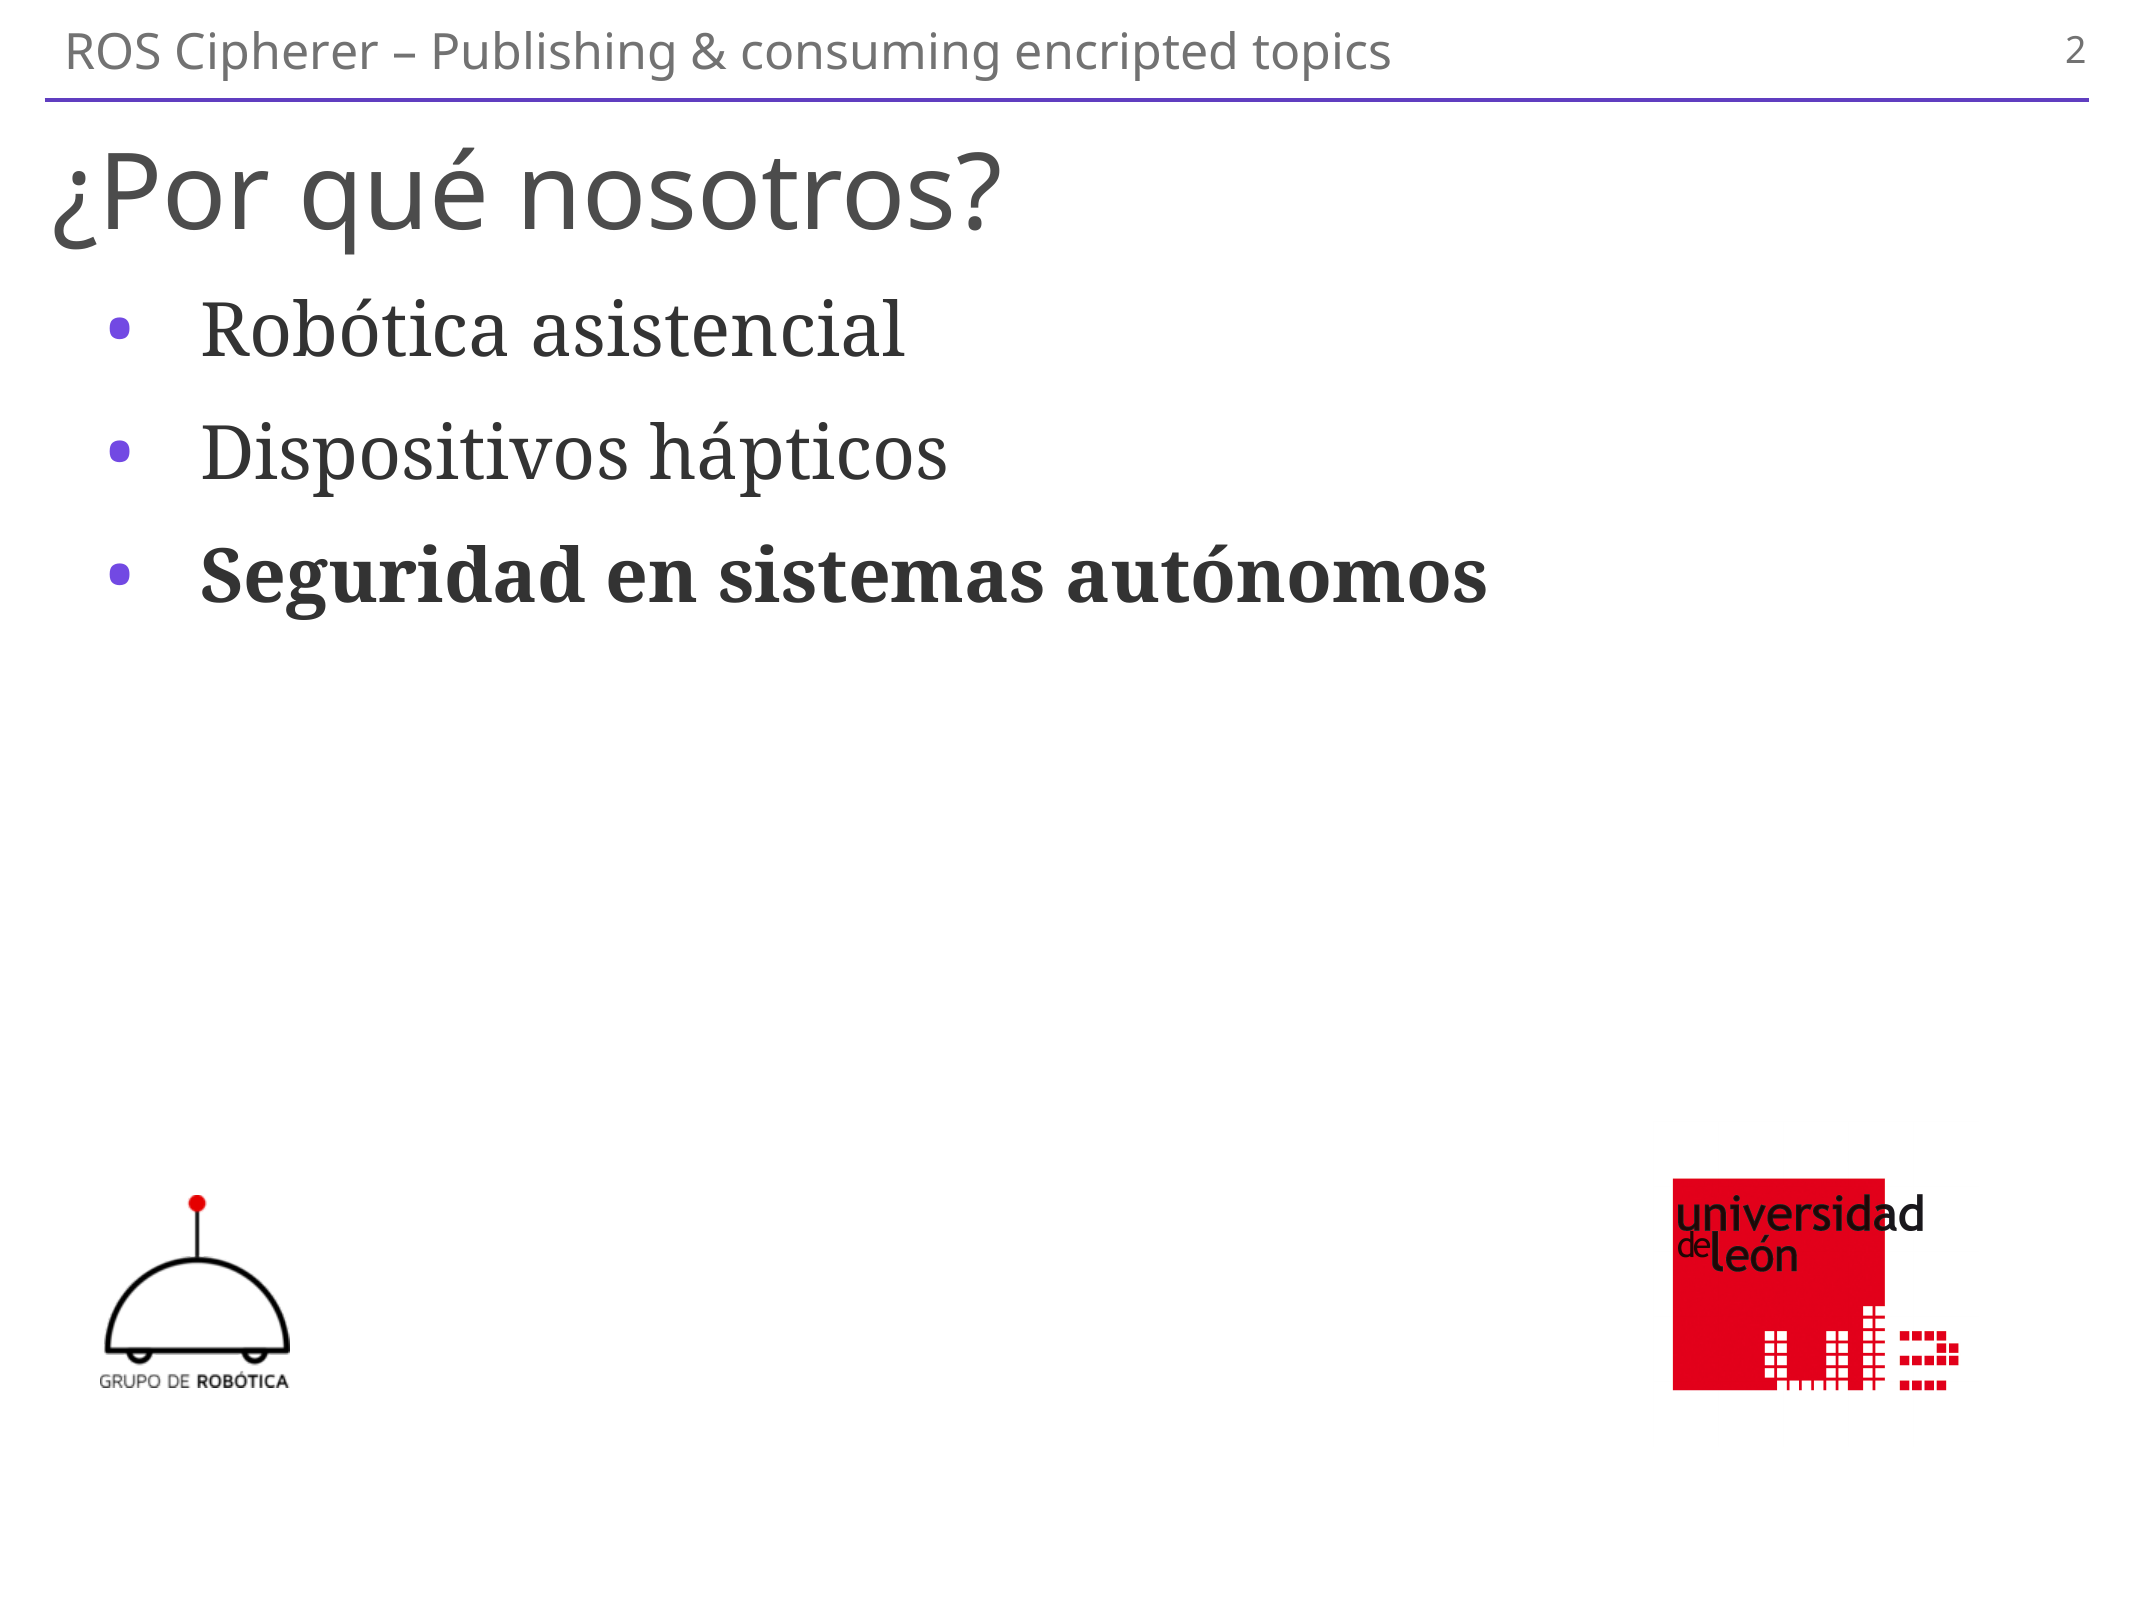

ROS Cipherer – Publishing & consuming encripted topics
2
# ¿Por qué nosotros?
Robótica asistencial
Dispositivos hápticos
Seguridad en sistemas autónomos